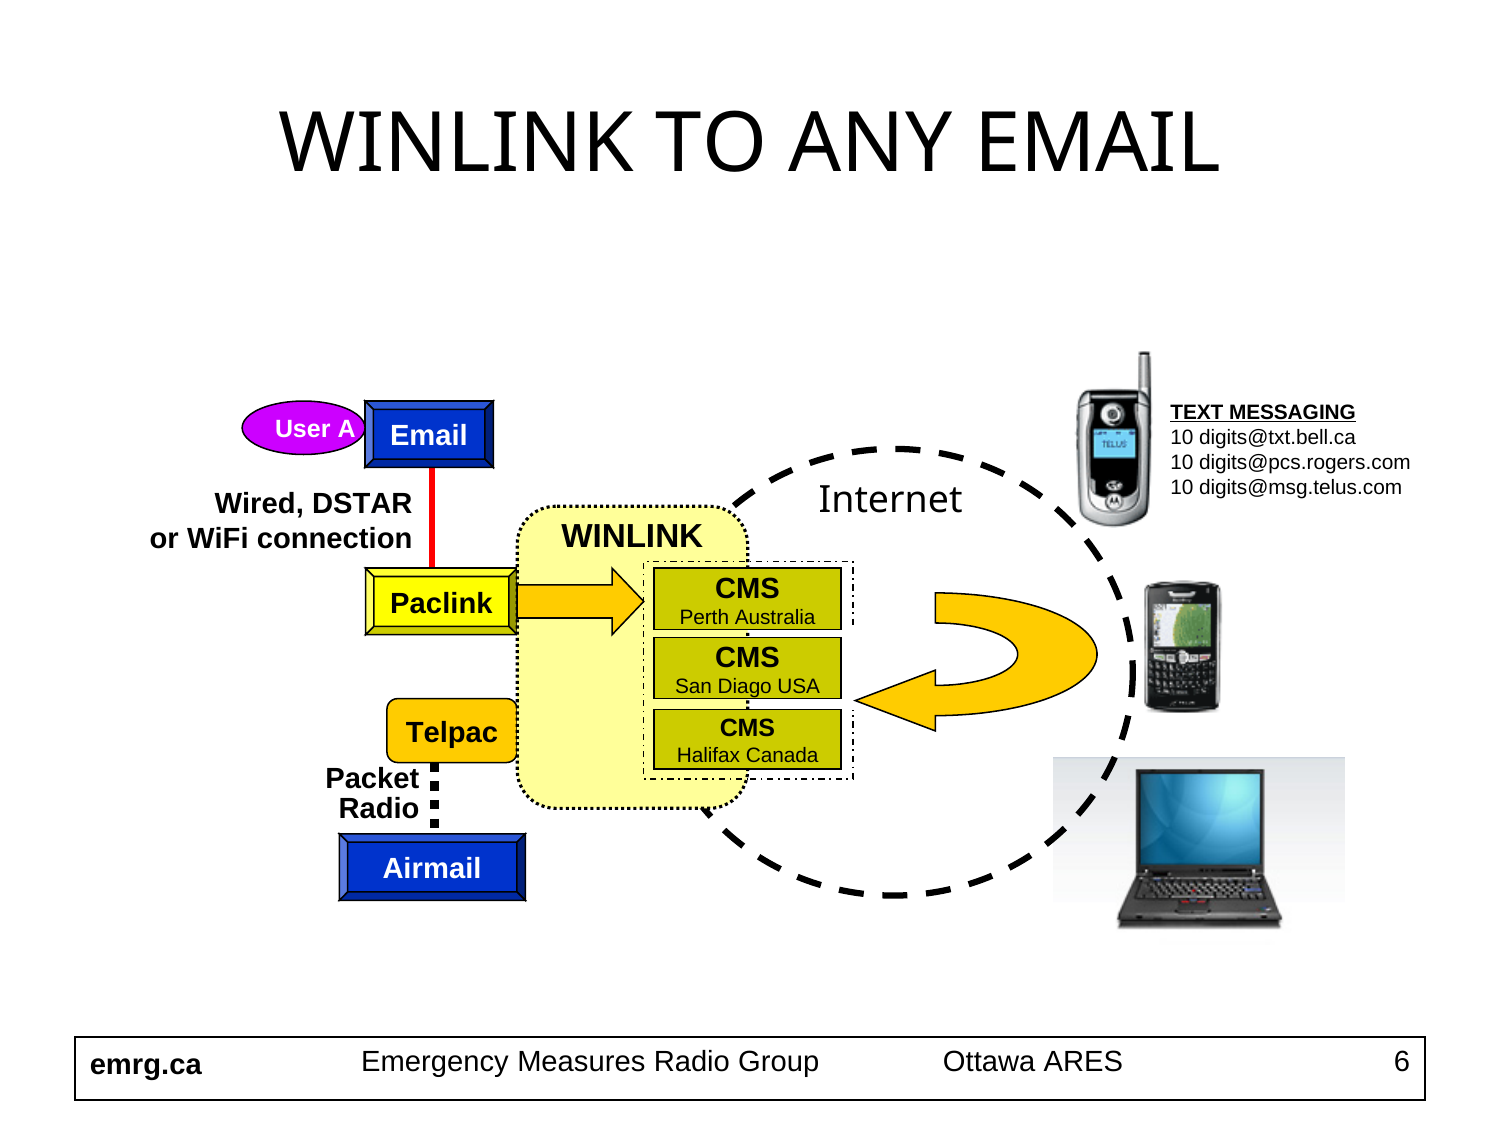

# WINLINK TO ANY EMAIL
TEXT MESSAGING
10 digits@txt.bell.ca
10 digits@pcs.rogers.com
10 digits@msg.telus.com
Email
Wired, DSTAR
or WiFi connection
Paclink
User A
Internet
WINLINK
CMS
Perth Australia
CMS
San Diago USA
Telpac
CMS
Halifax Canada
Packet Radio
Airmail
Emergency Measures Radio Group Ottawa ARES
6